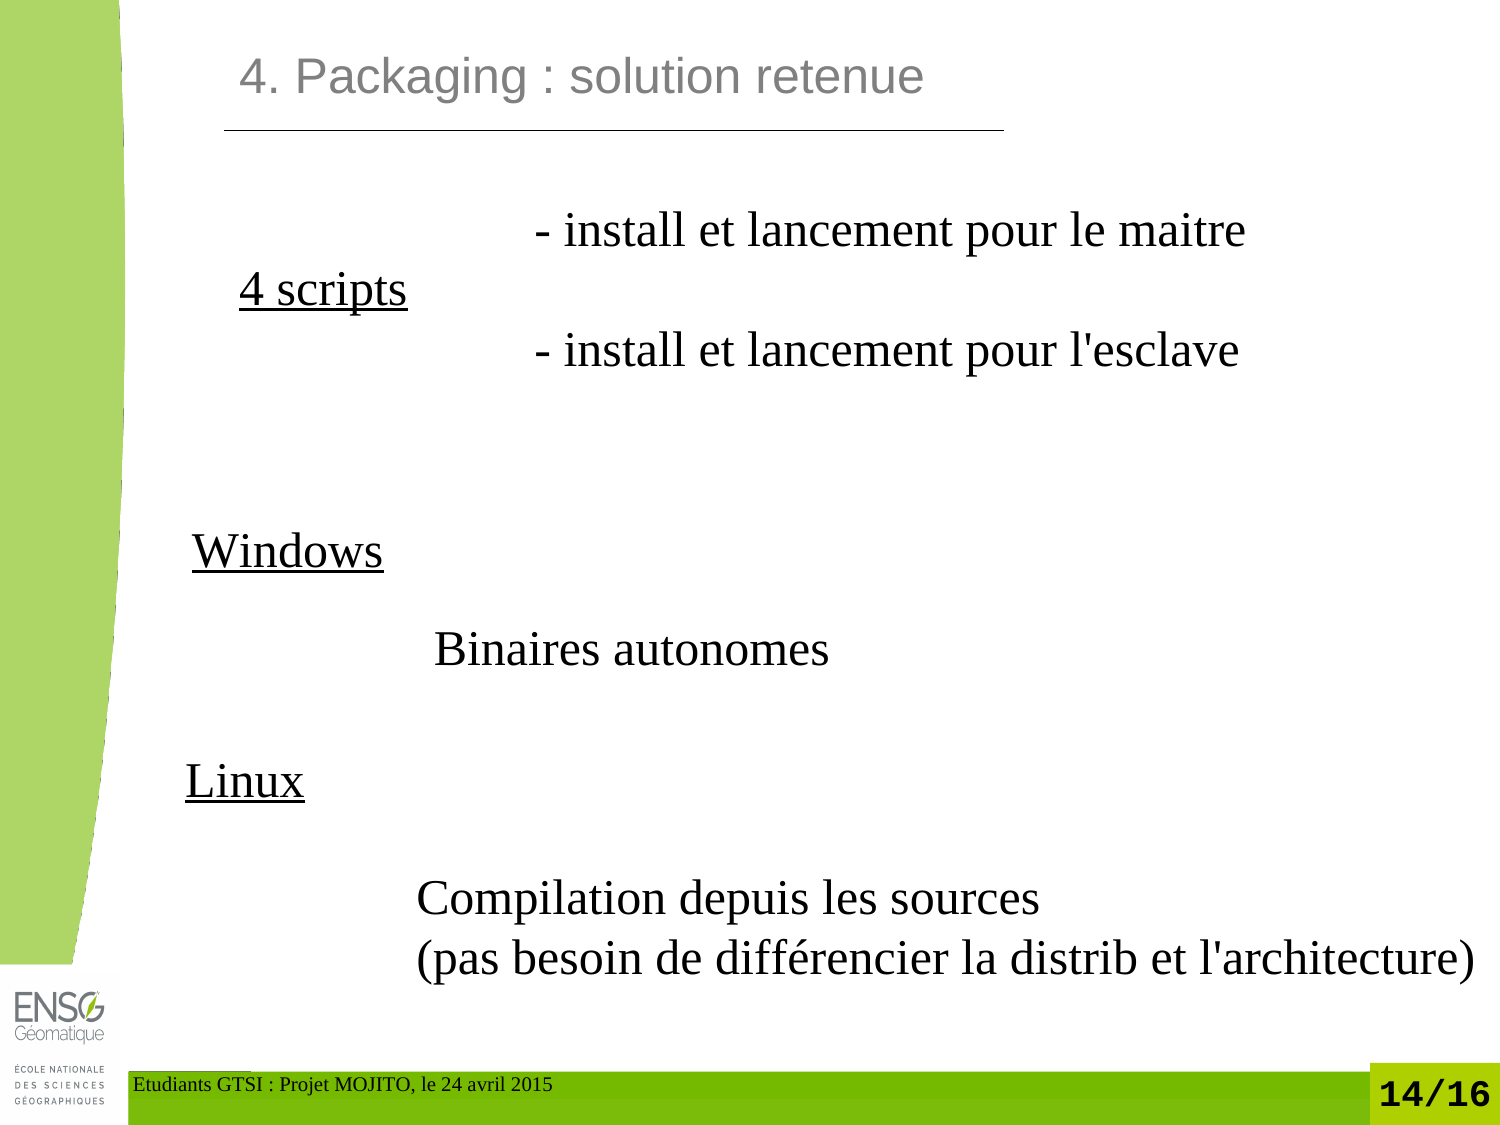

# 4. Packaging : solution retenue
- install et lancement pour le maitre
- install et lancement pour l'esclave
4 scripts
Windows
Binaires autonomes
Linux
Compilation depuis les sources
(pas besoin de différencier la distrib et l'architecture)